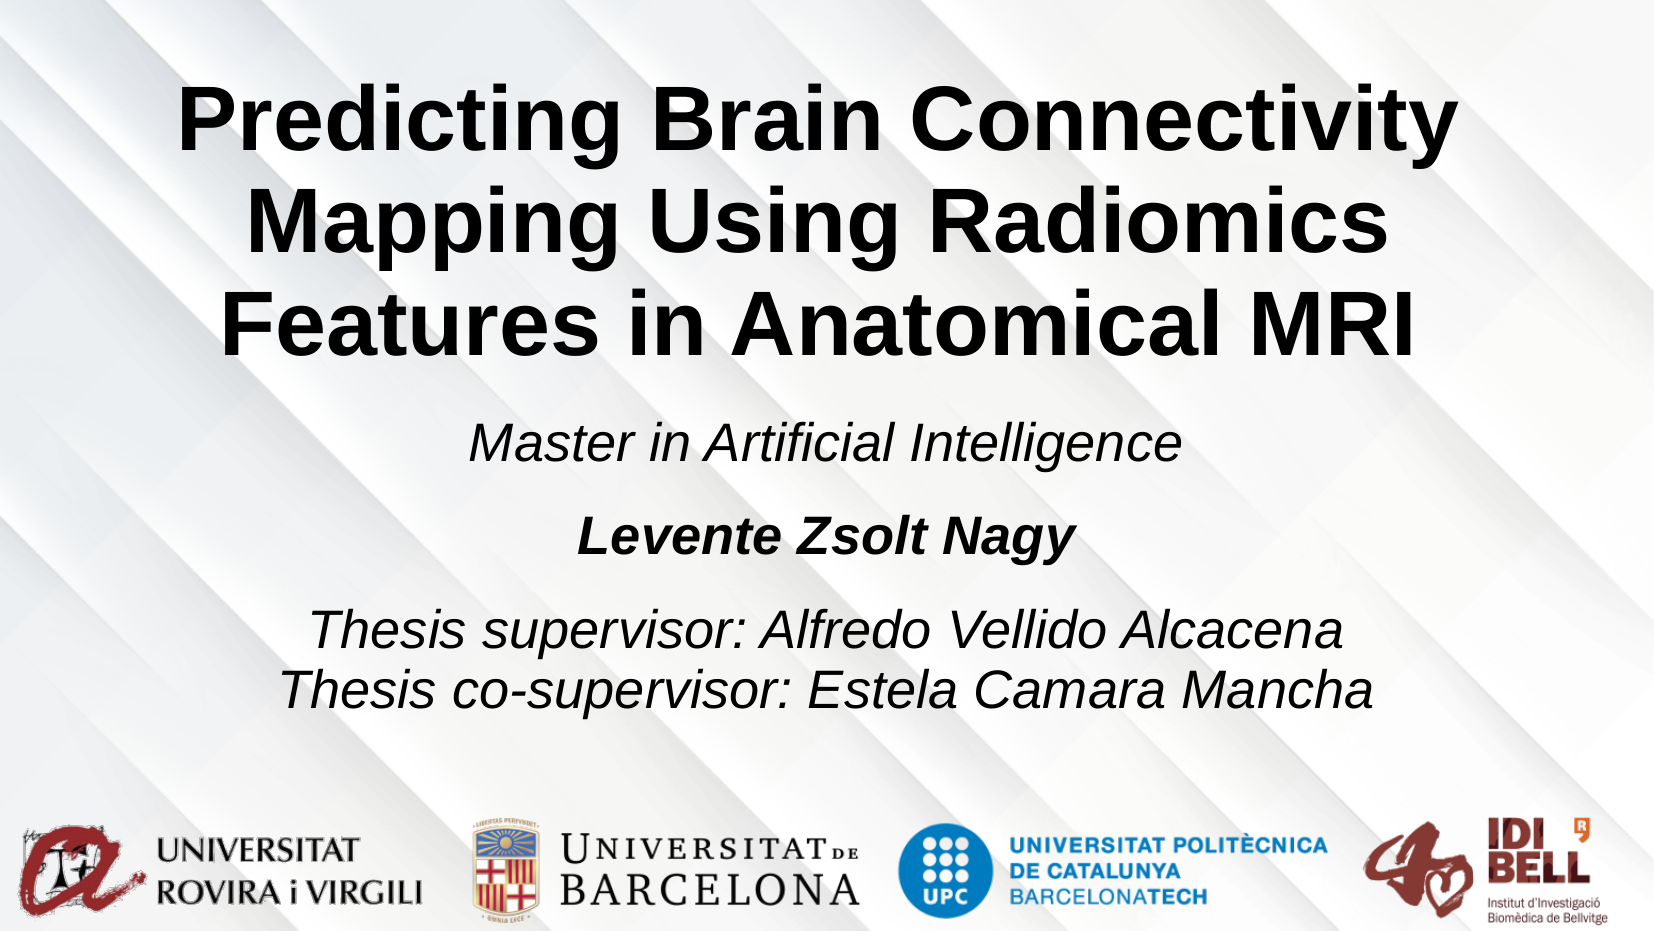

# Predicting Brain Connectivity Mapping Using Radiomics Features in Anatomical MRI
Master in Artificial Intelligence
Levente Zsolt Nagy
Thesis supervisor: Alfredo Vellido Alcacena
Thesis co-supervisor: Estela Camara Mancha